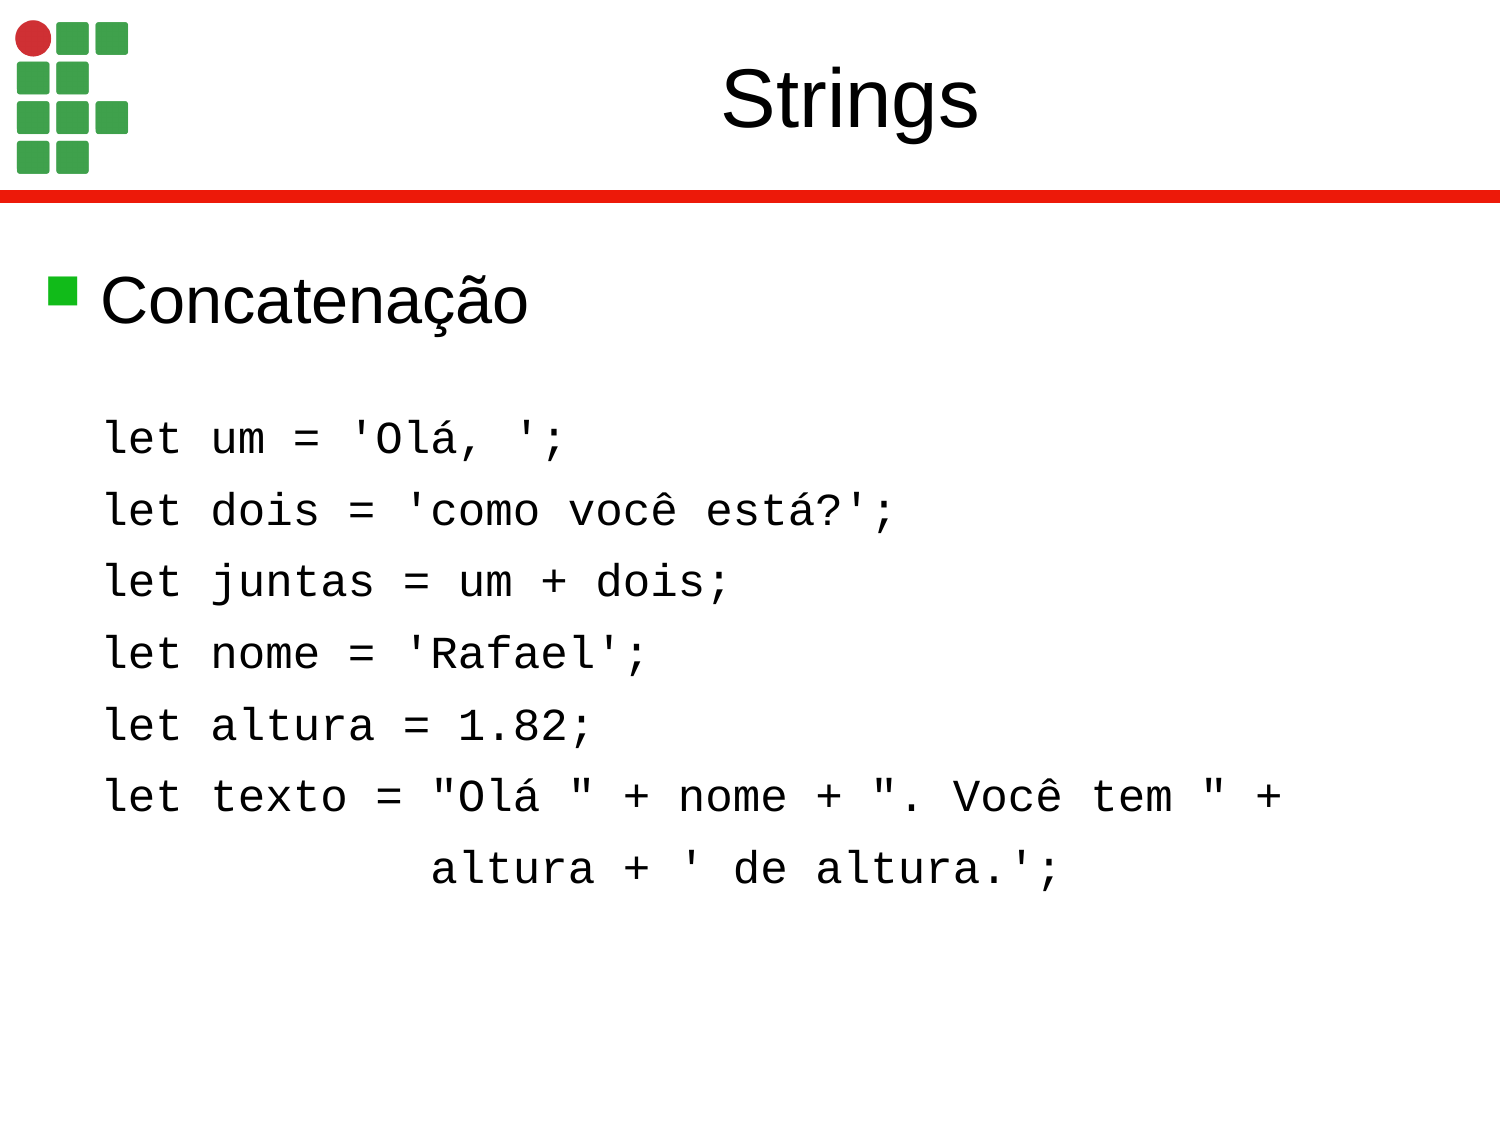

# Strings
Concatenação
let um = 'Olá, ';
let dois = 'como você está?';
let juntas = um + dois;
let nome = 'Rafael';
let altura = 1.82;
let texto = "Olá " + nome + ". Você tem " +
 altura + ' de altura.';